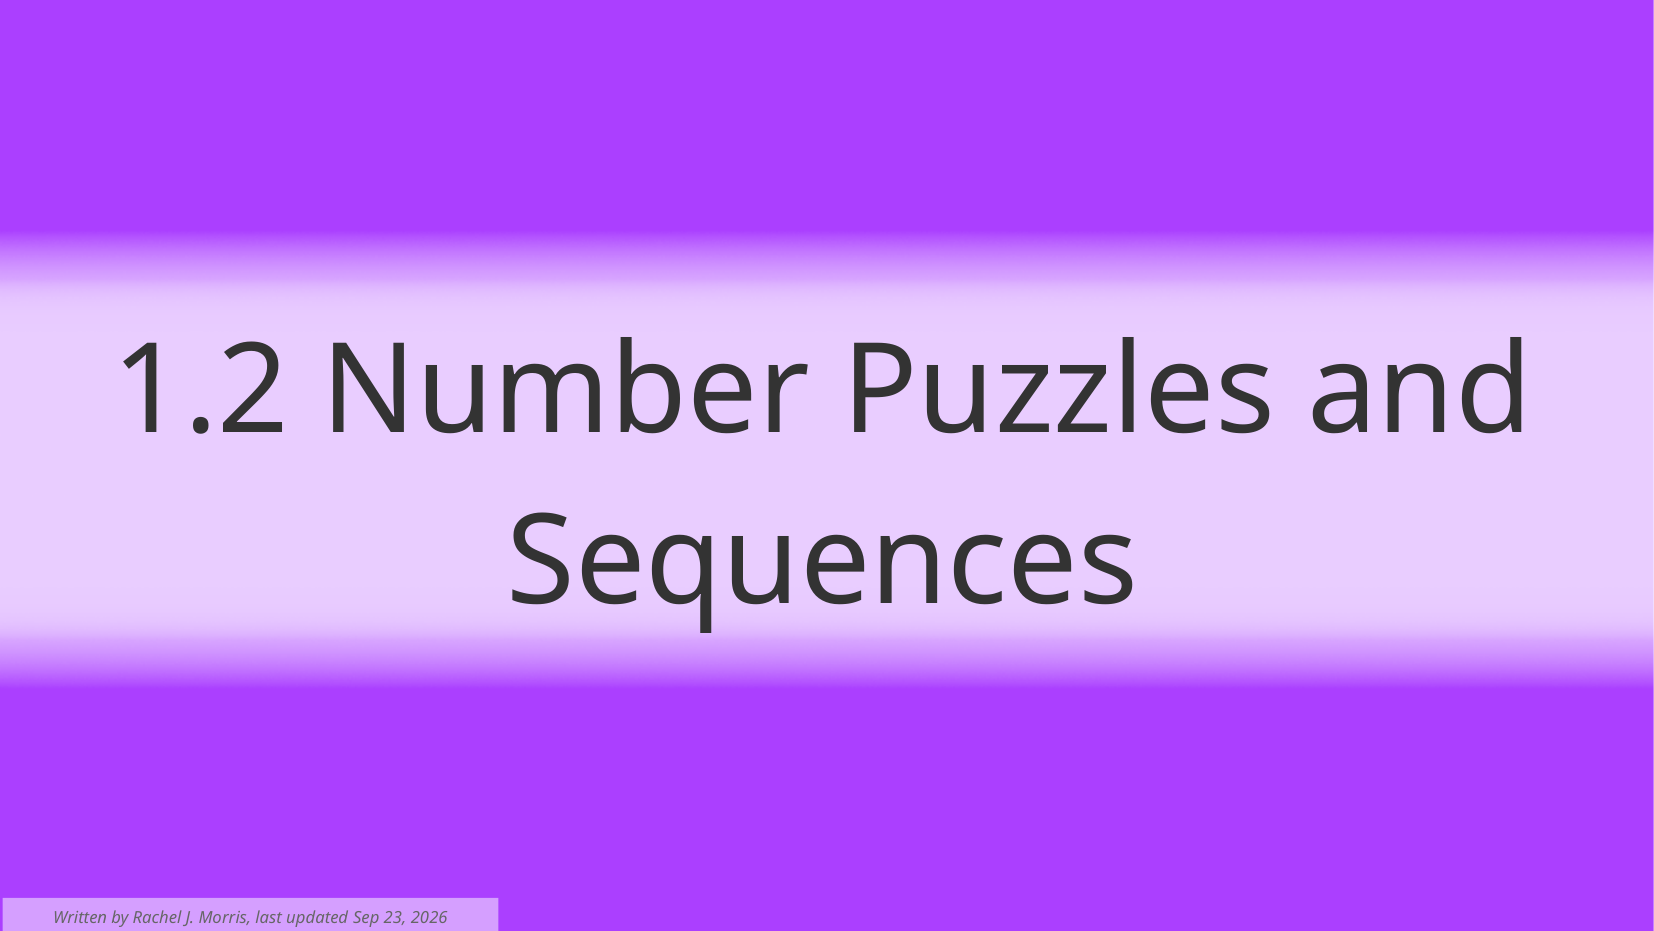

# 1.2 Number Puzzles and Sequences
Written by Rachel J. Morris, last updated